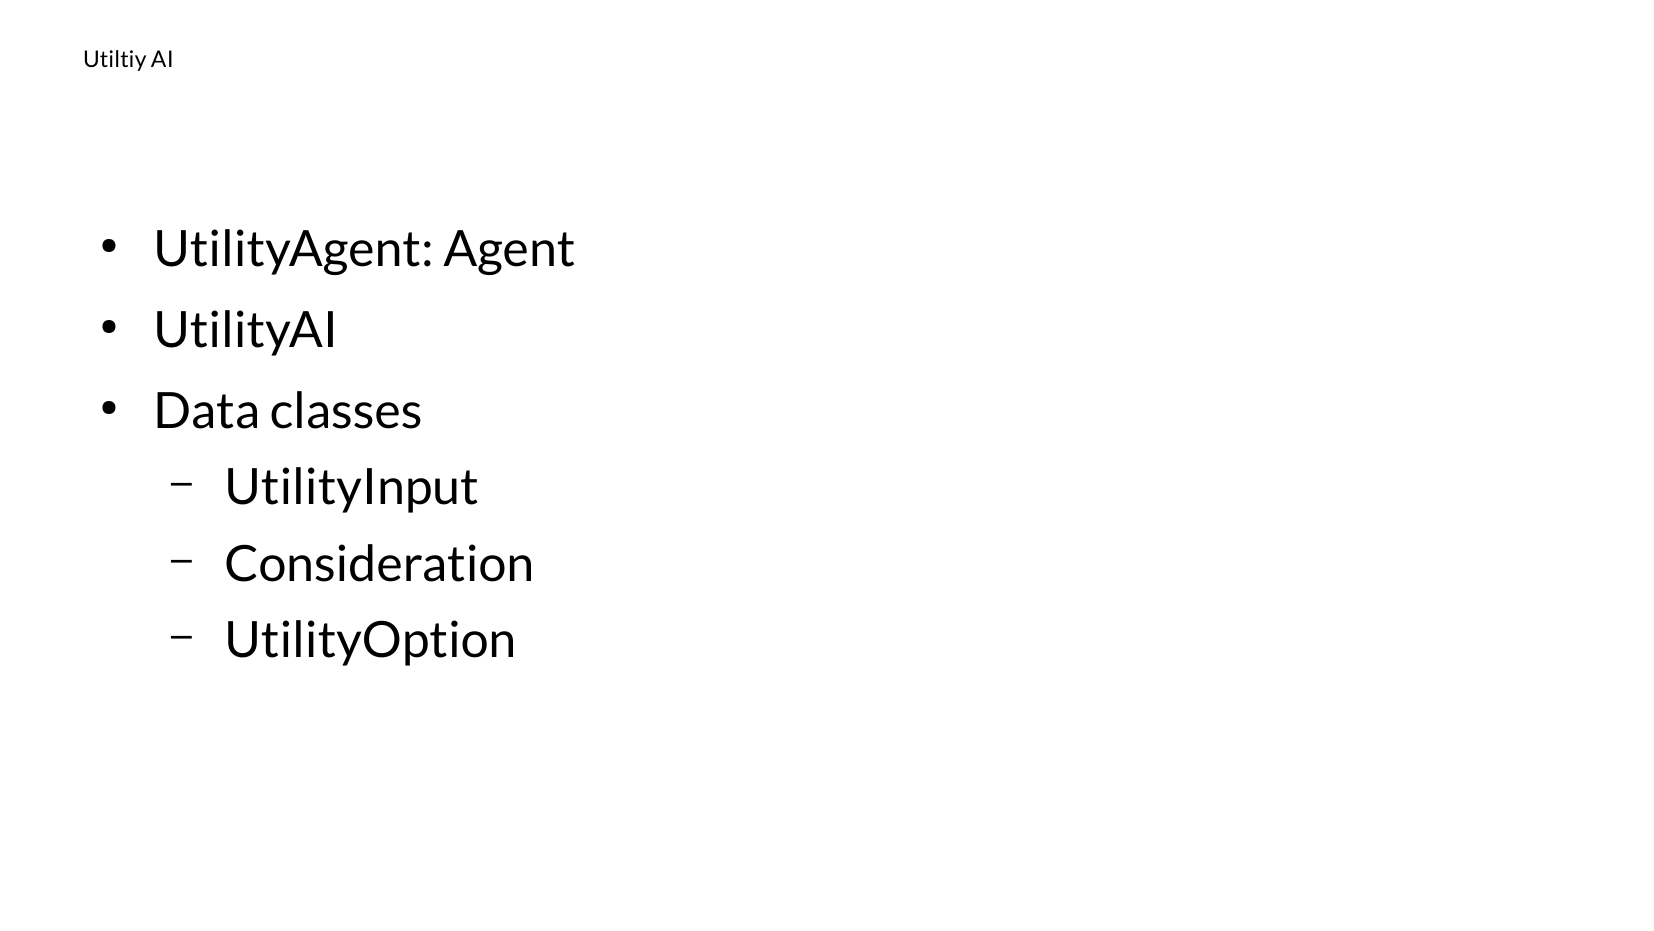

# Utiltiy AI
UtilityAgent: Agent
UtilityAI
Data classes
UtilityInput
Consideration
UtilityOption